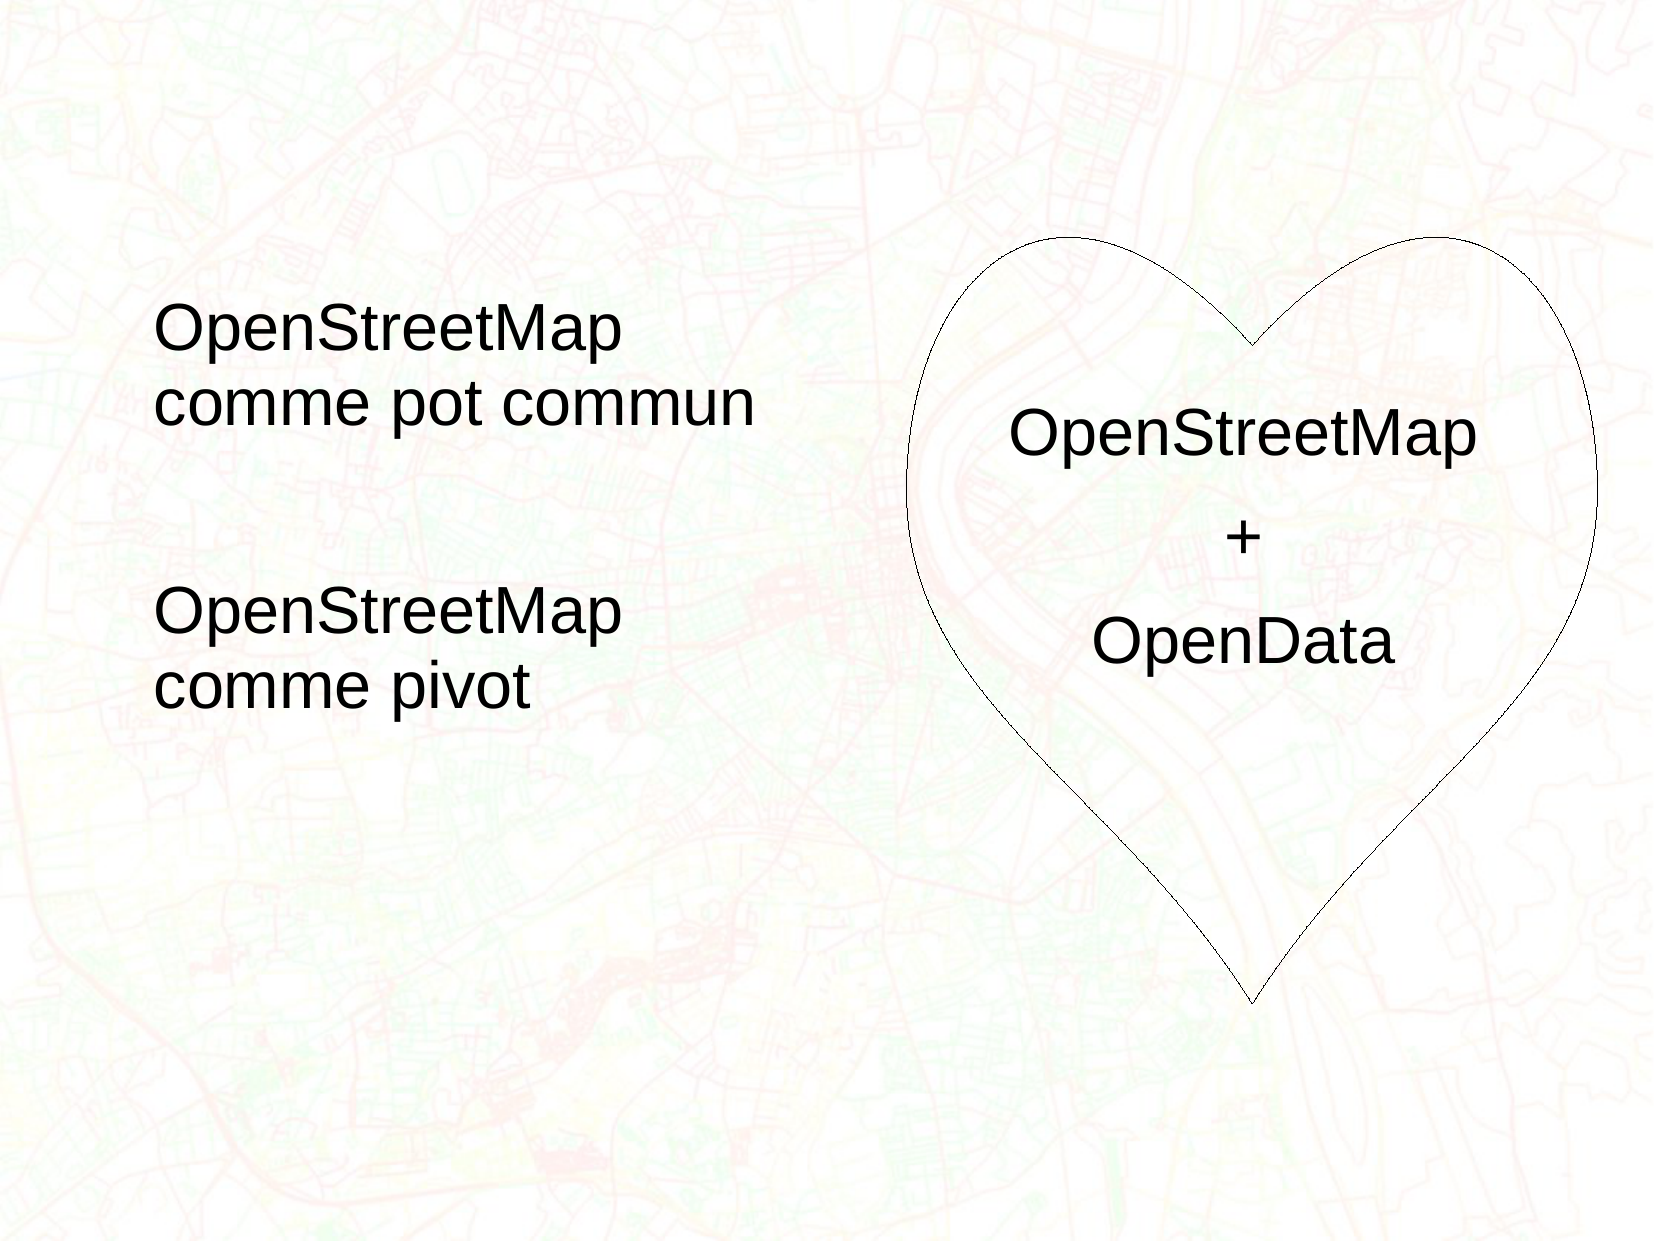

#
OpenStreetMap comme pot commun
OpenStreetMap comme pivot
OpenStreetMap
+
OpenData